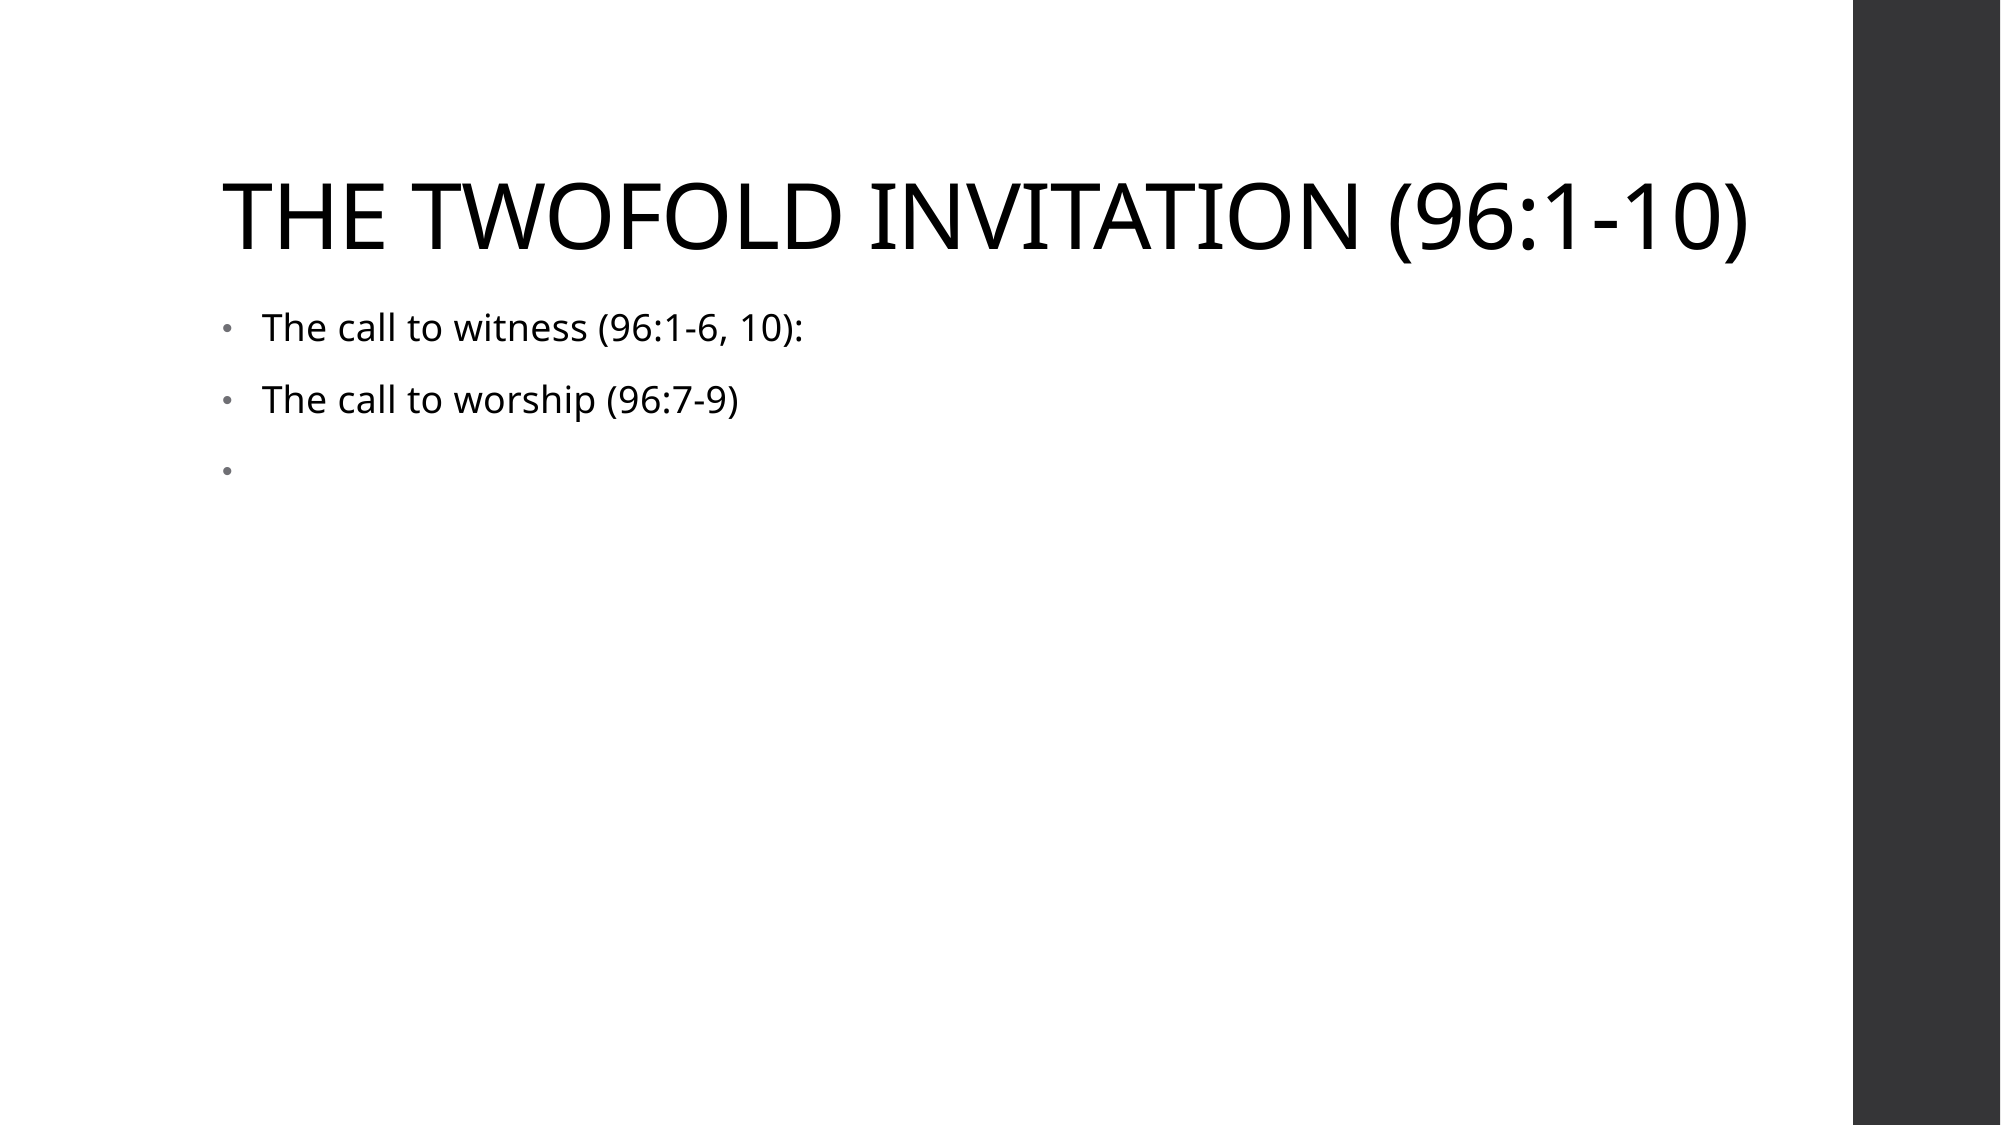

# THE TWOFOLD INVITATION (96:1-10)
 The call to witness (96:1-6, 10):
 The call to worship (96:7-9)